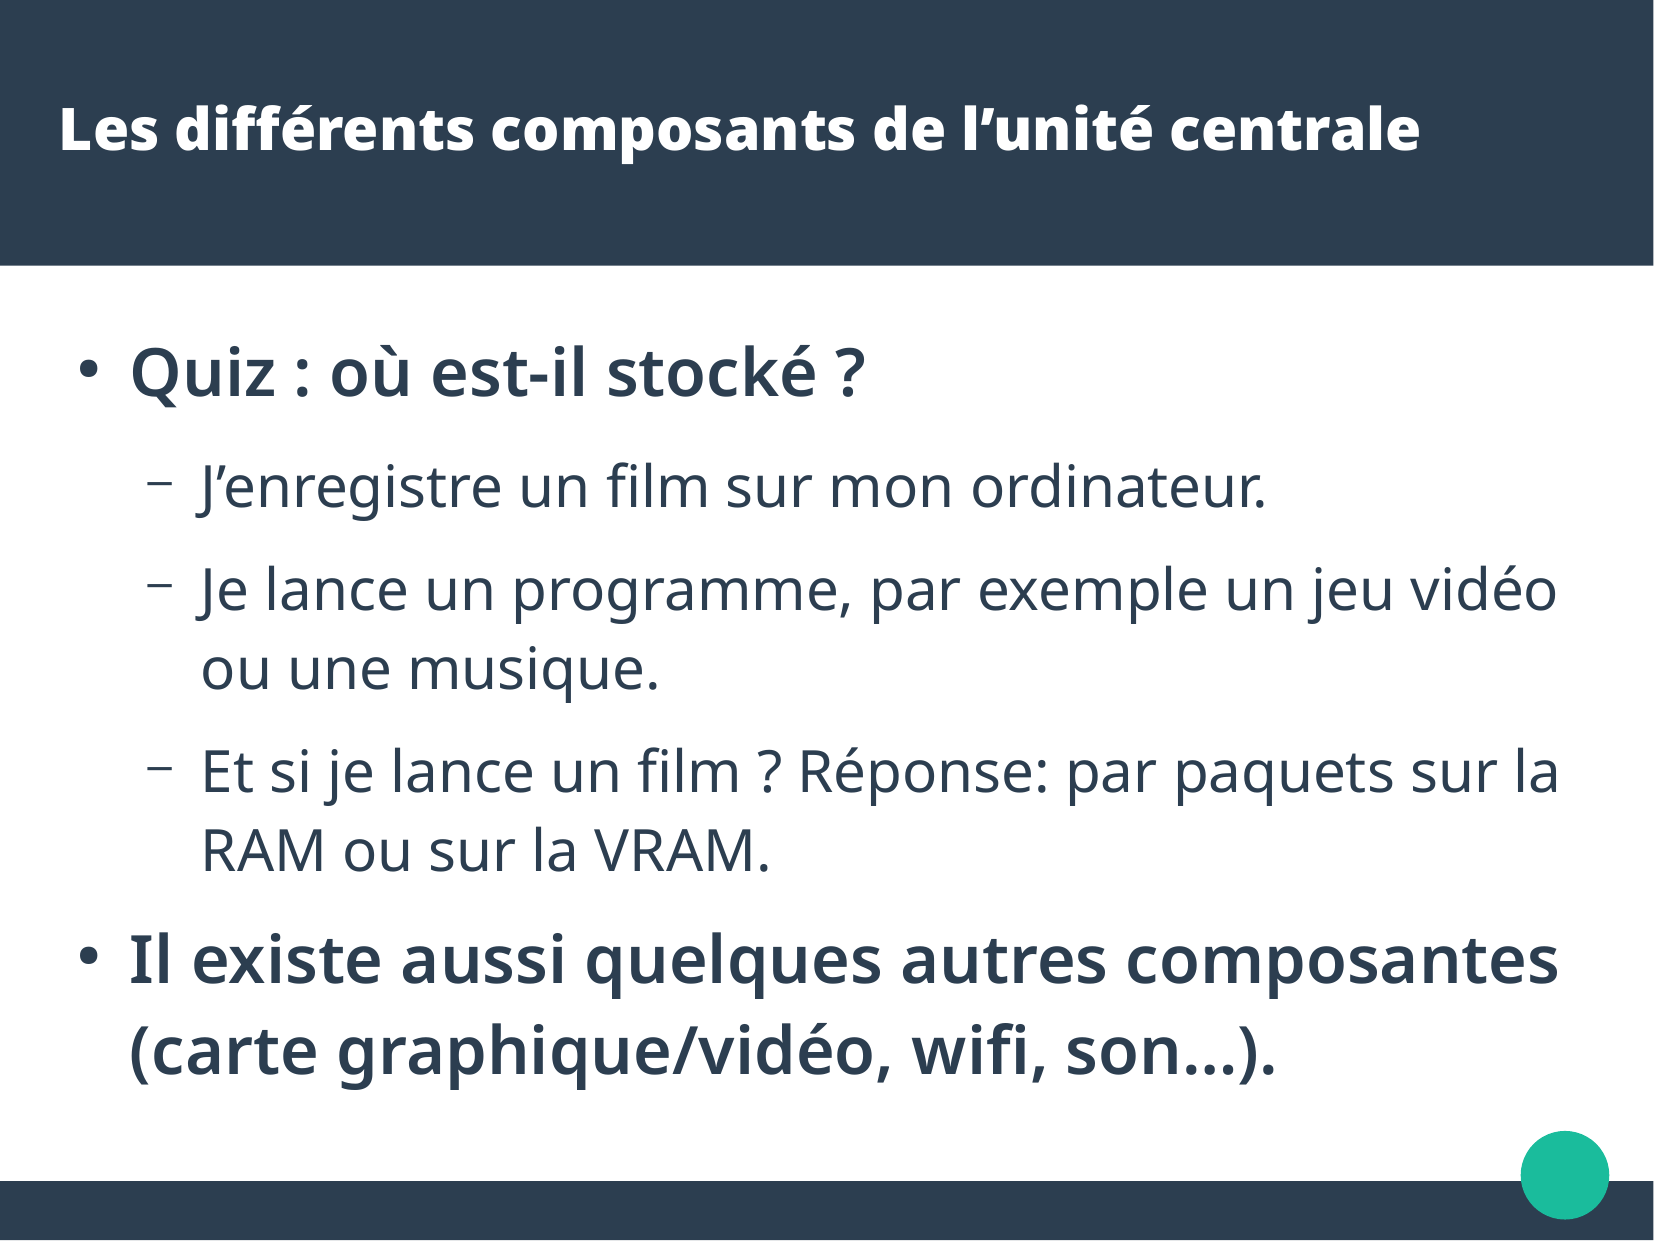

# Les différents composants de l’unité centrale
Quiz : où est-il stocké ?
J’enregistre un film sur mon ordinateur.
Je lance un programme, par exemple un jeu vidéo ou une musique.
Et si je lance un film ? Réponse: par paquets sur la RAM ou sur la VRAM.
Il existe aussi quelques autres composantes (carte graphique/vidéo, wifi, son…).